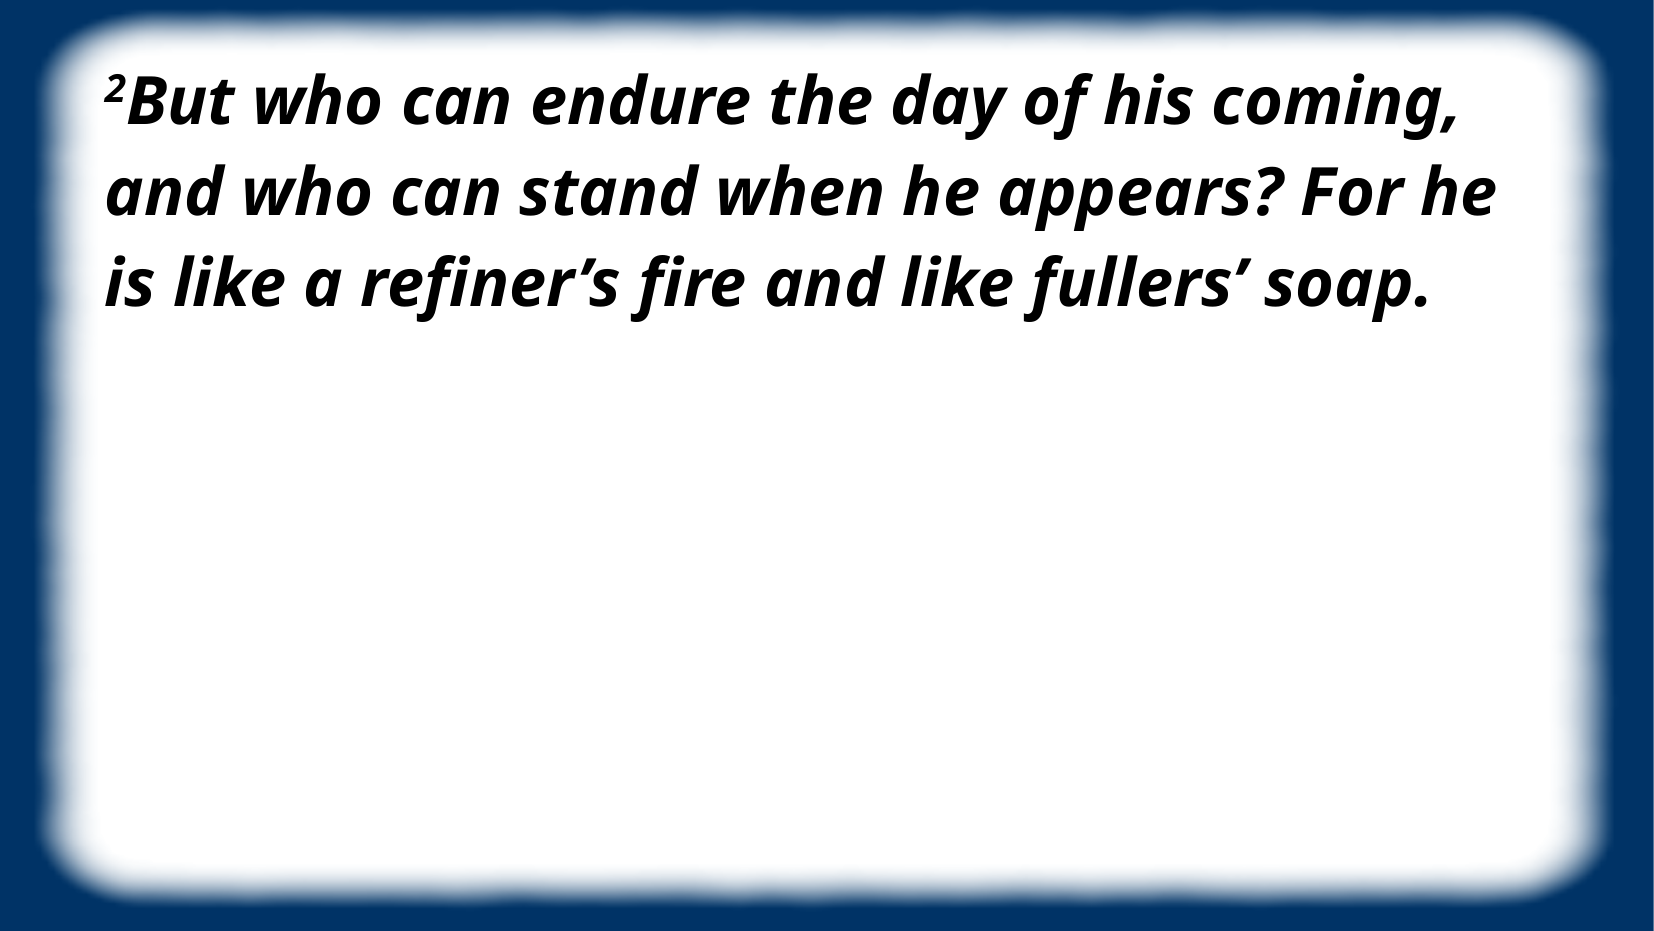

2But who can endure the day of his coming, and who can stand when he appears? For he is like a refiner’s fire and like fullers’ soap.